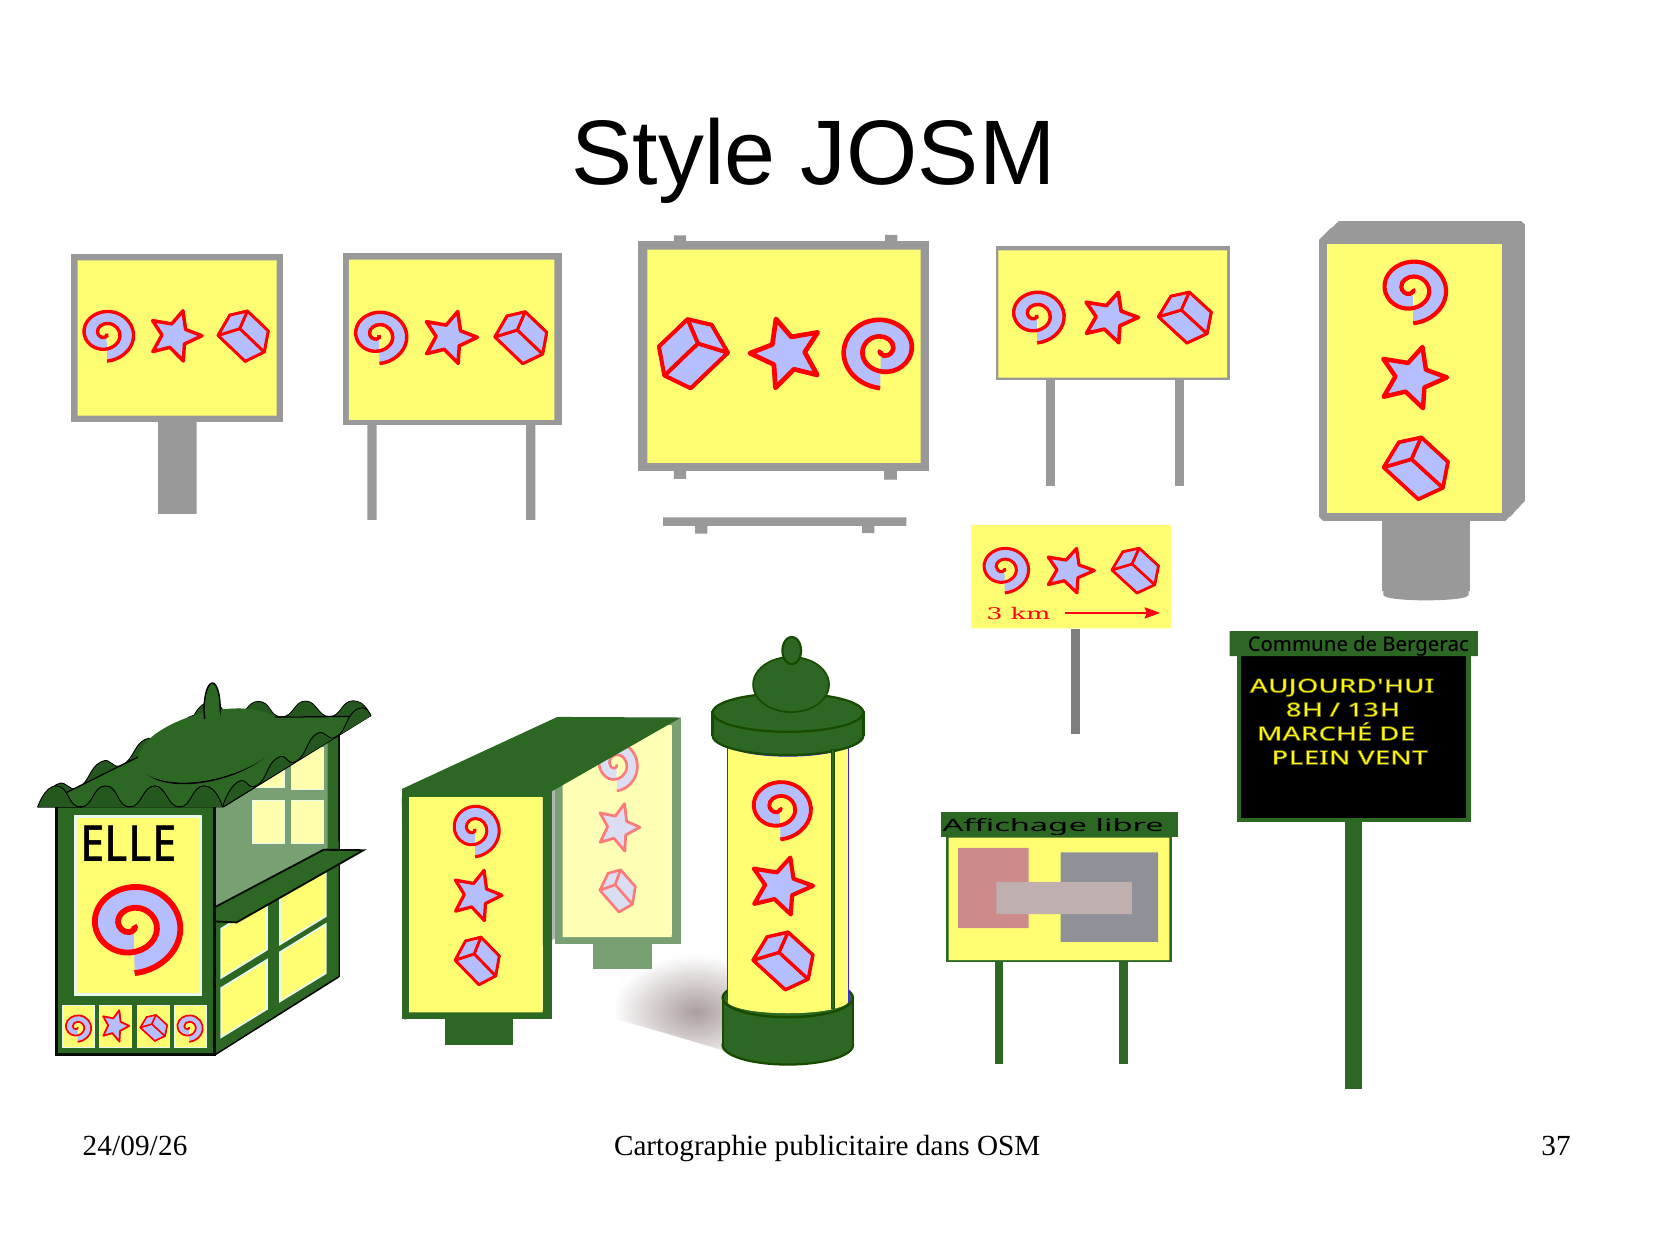

# Style JOSM
Cartographie publicitaire dans OSM
37